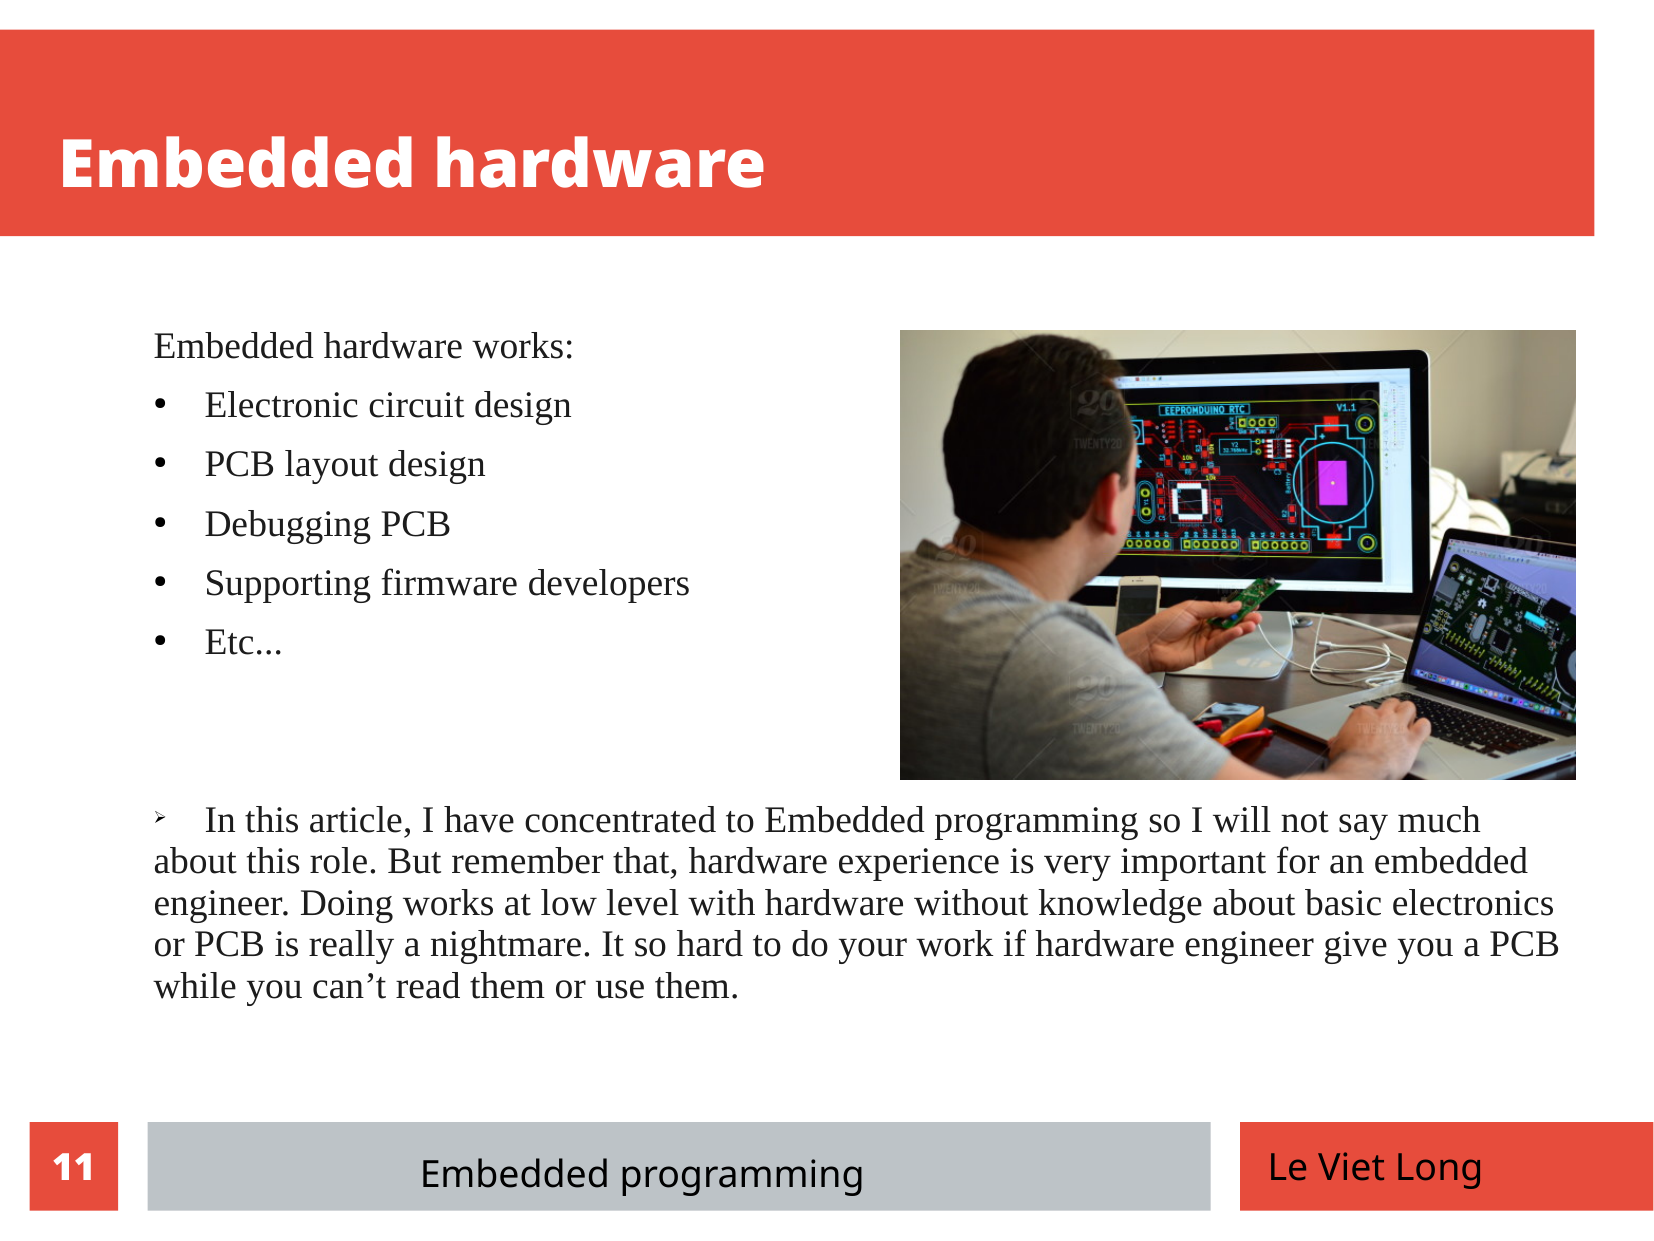

# Embedded hardware
Embedded hardware works:
 Electronic circuit design
 PCB layout design
 Debugging PCB
 Supporting firmware developers
 Etc...
 In this article, I have concentrated to Embedded programming so I will not say much about this role. But remember that, hardware experience is very important for an embedded engineer. Doing works at low level with hardware without knowledge about basic electronics or PCB is really a nightmare. It so hard to do your work if hardware engineer give you a PCB while you can’t read them or use them.
11
Le Viet Long
Embedded programming